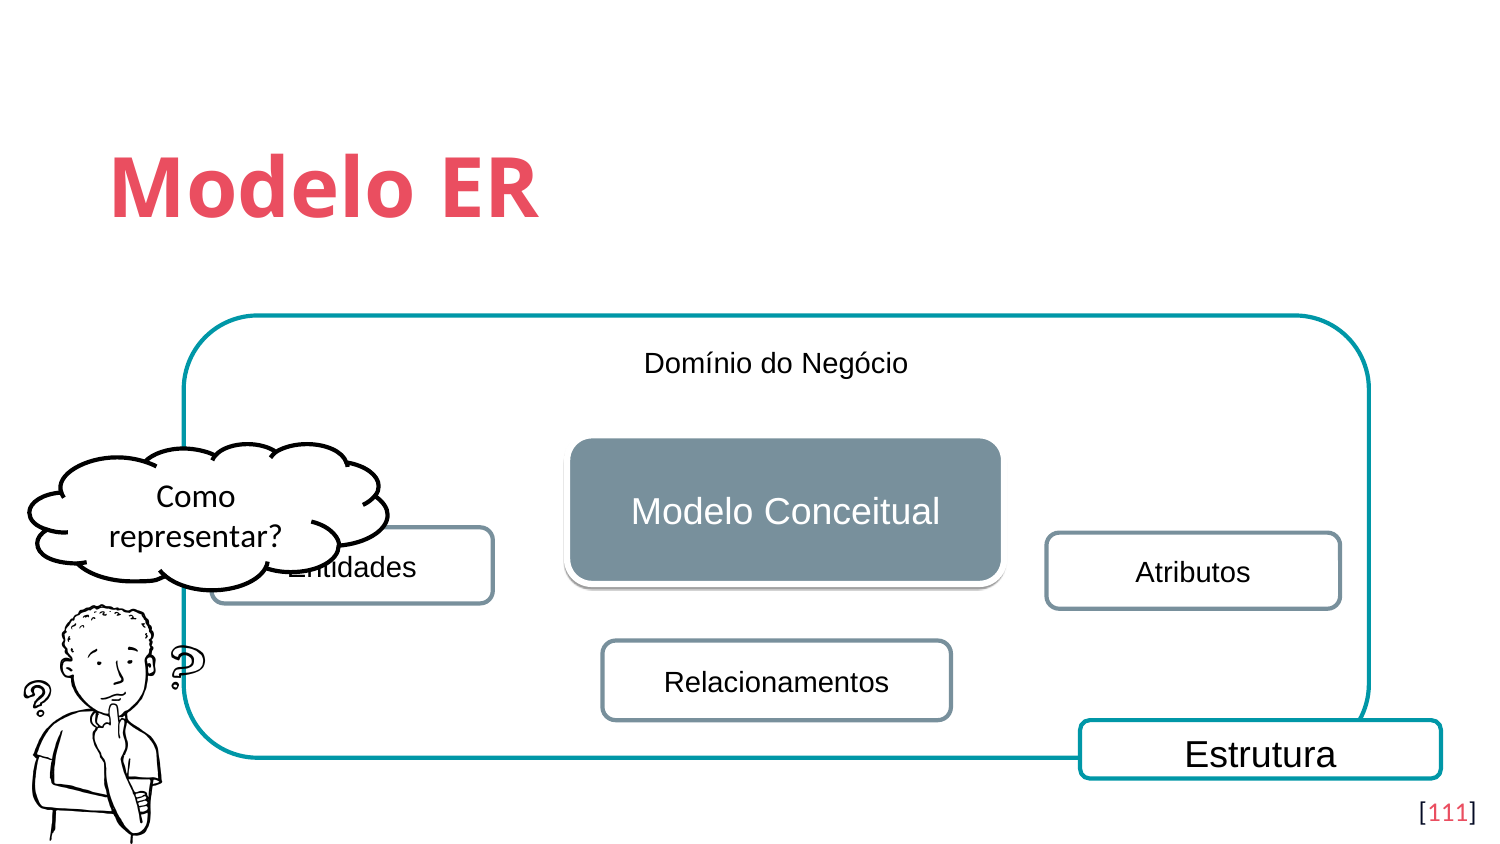

Modelo ER
Domínio do Negócio
Modelo Conceitual
Como representar?
Entidades
Atributos
Relacionamentos
Estrutura